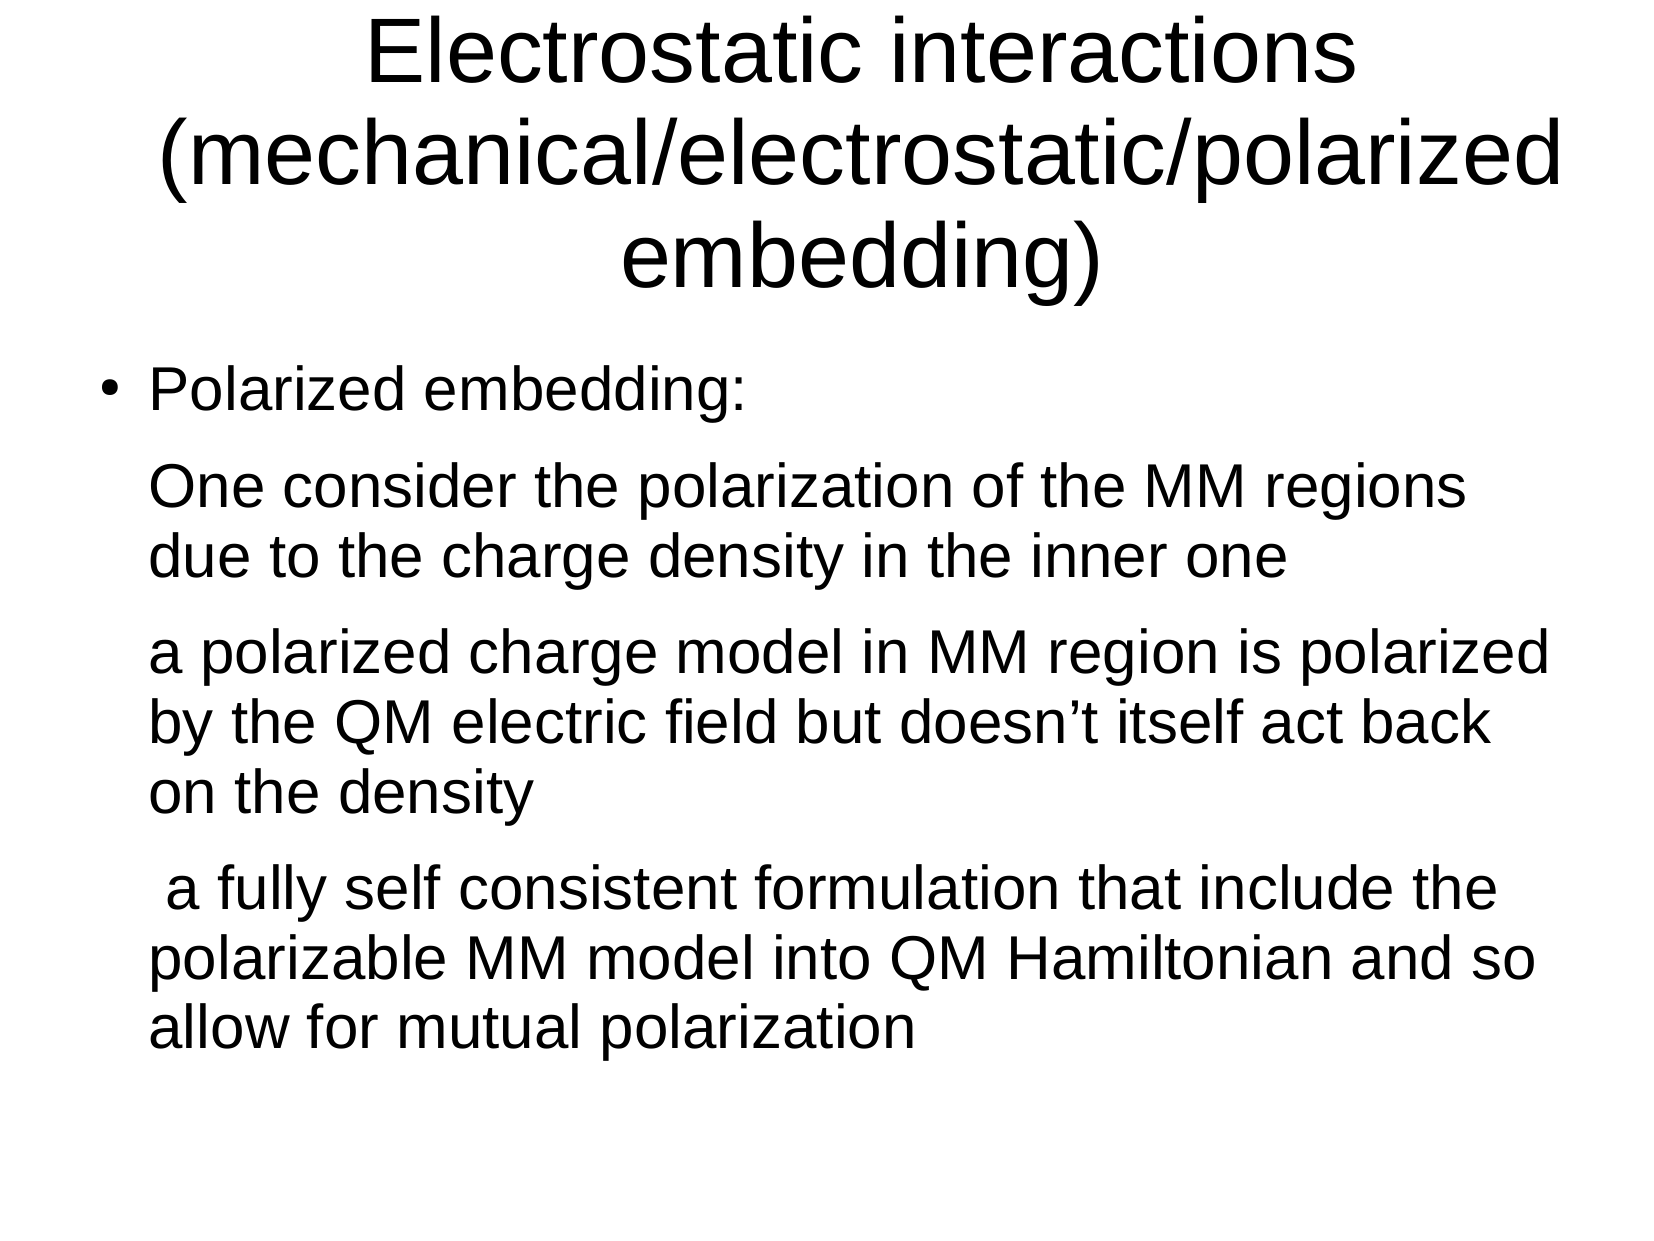

# Electrostatic interactions (mechanical/electrostatic/polarized embedding)
Polarized embedding:
One consider the polarization of the MM regions due to the charge density in the inner one
a polarized charge model in MM region is polarized by the QM electric field but doesn’t itself act back on the density
 a fully self consistent formulation that include the polarizable MM model into QM Hamiltonian and so allow for mutual polarization